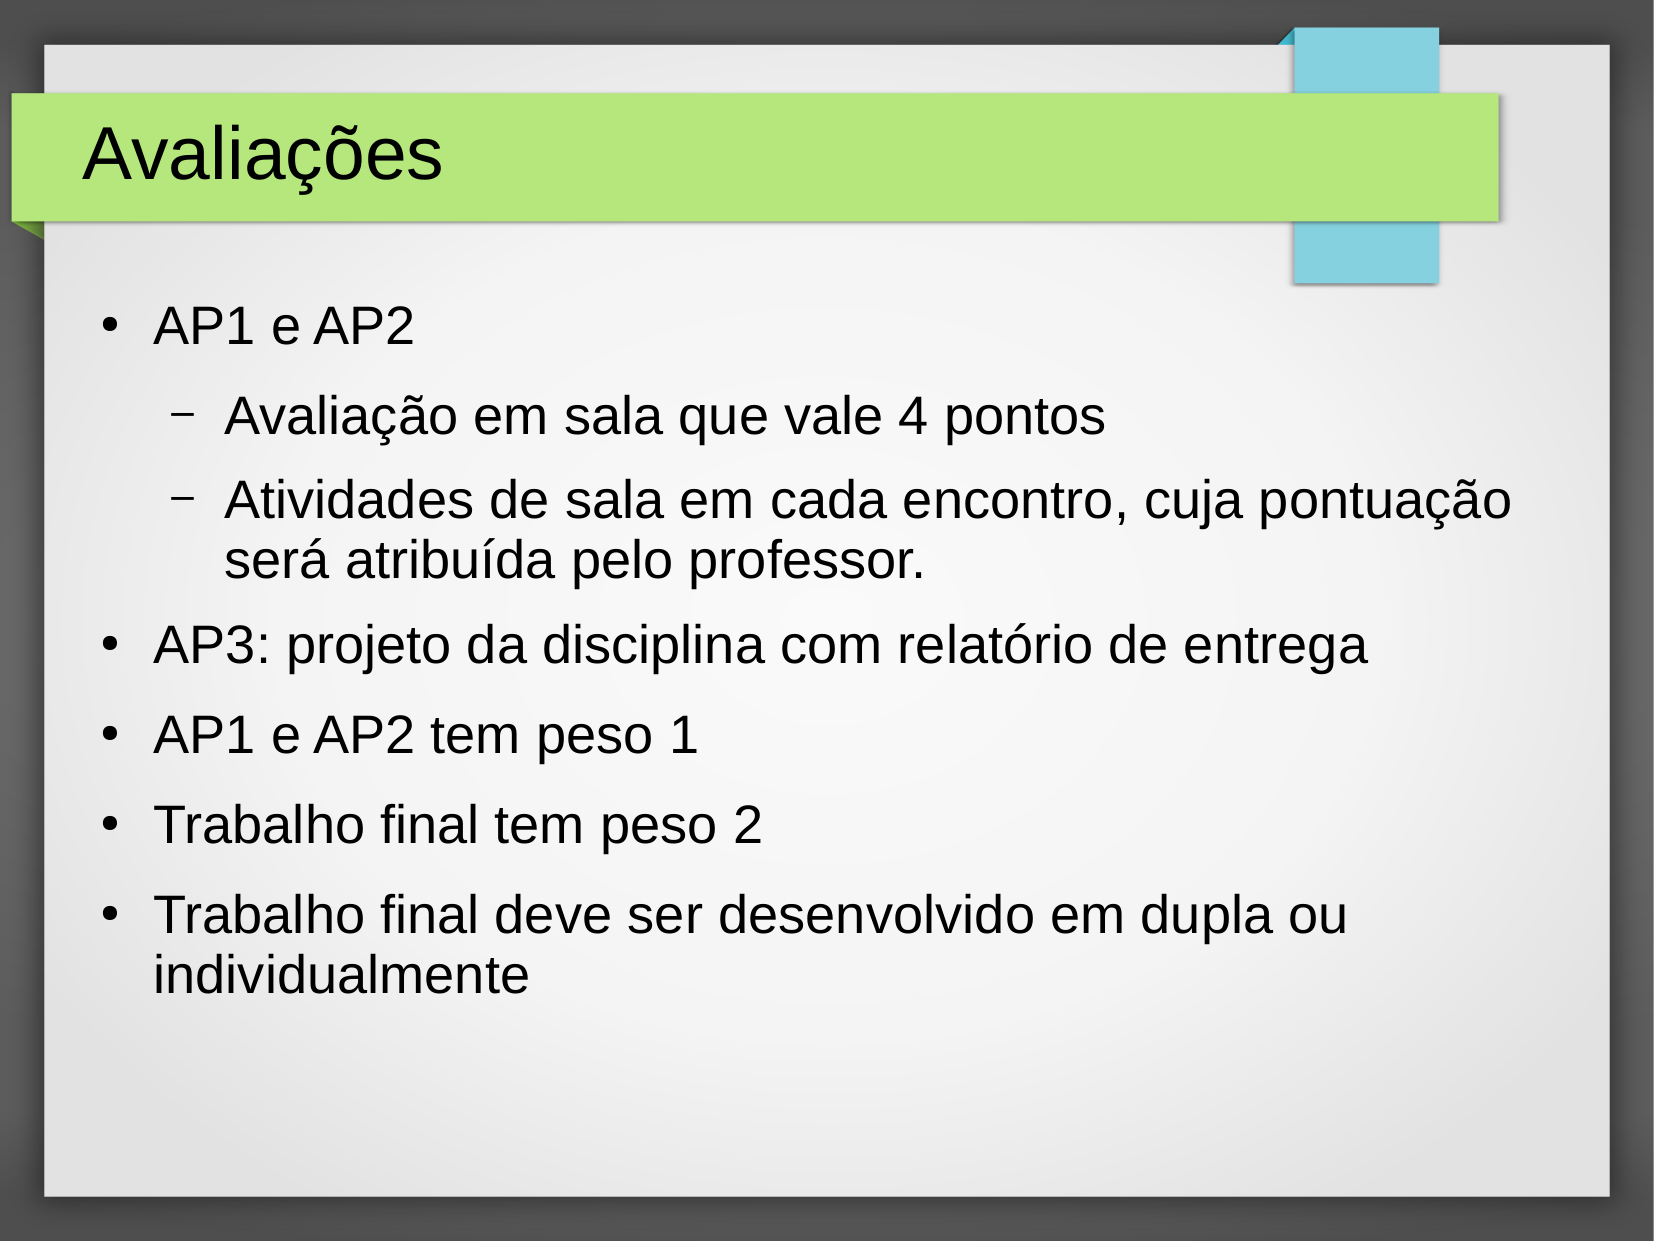

# Avaliações
AP1 e AP2
Avaliação em sala que vale 4 pontos
Atividades de sala em cada encontro, cuja pontuação será atribuída pelo professor.
AP3: projeto da disciplina com relatório de entrega
AP1 e AP2 tem peso 1
Trabalho final tem peso 2
Trabalho final deve ser desenvolvido em dupla ou individualmente